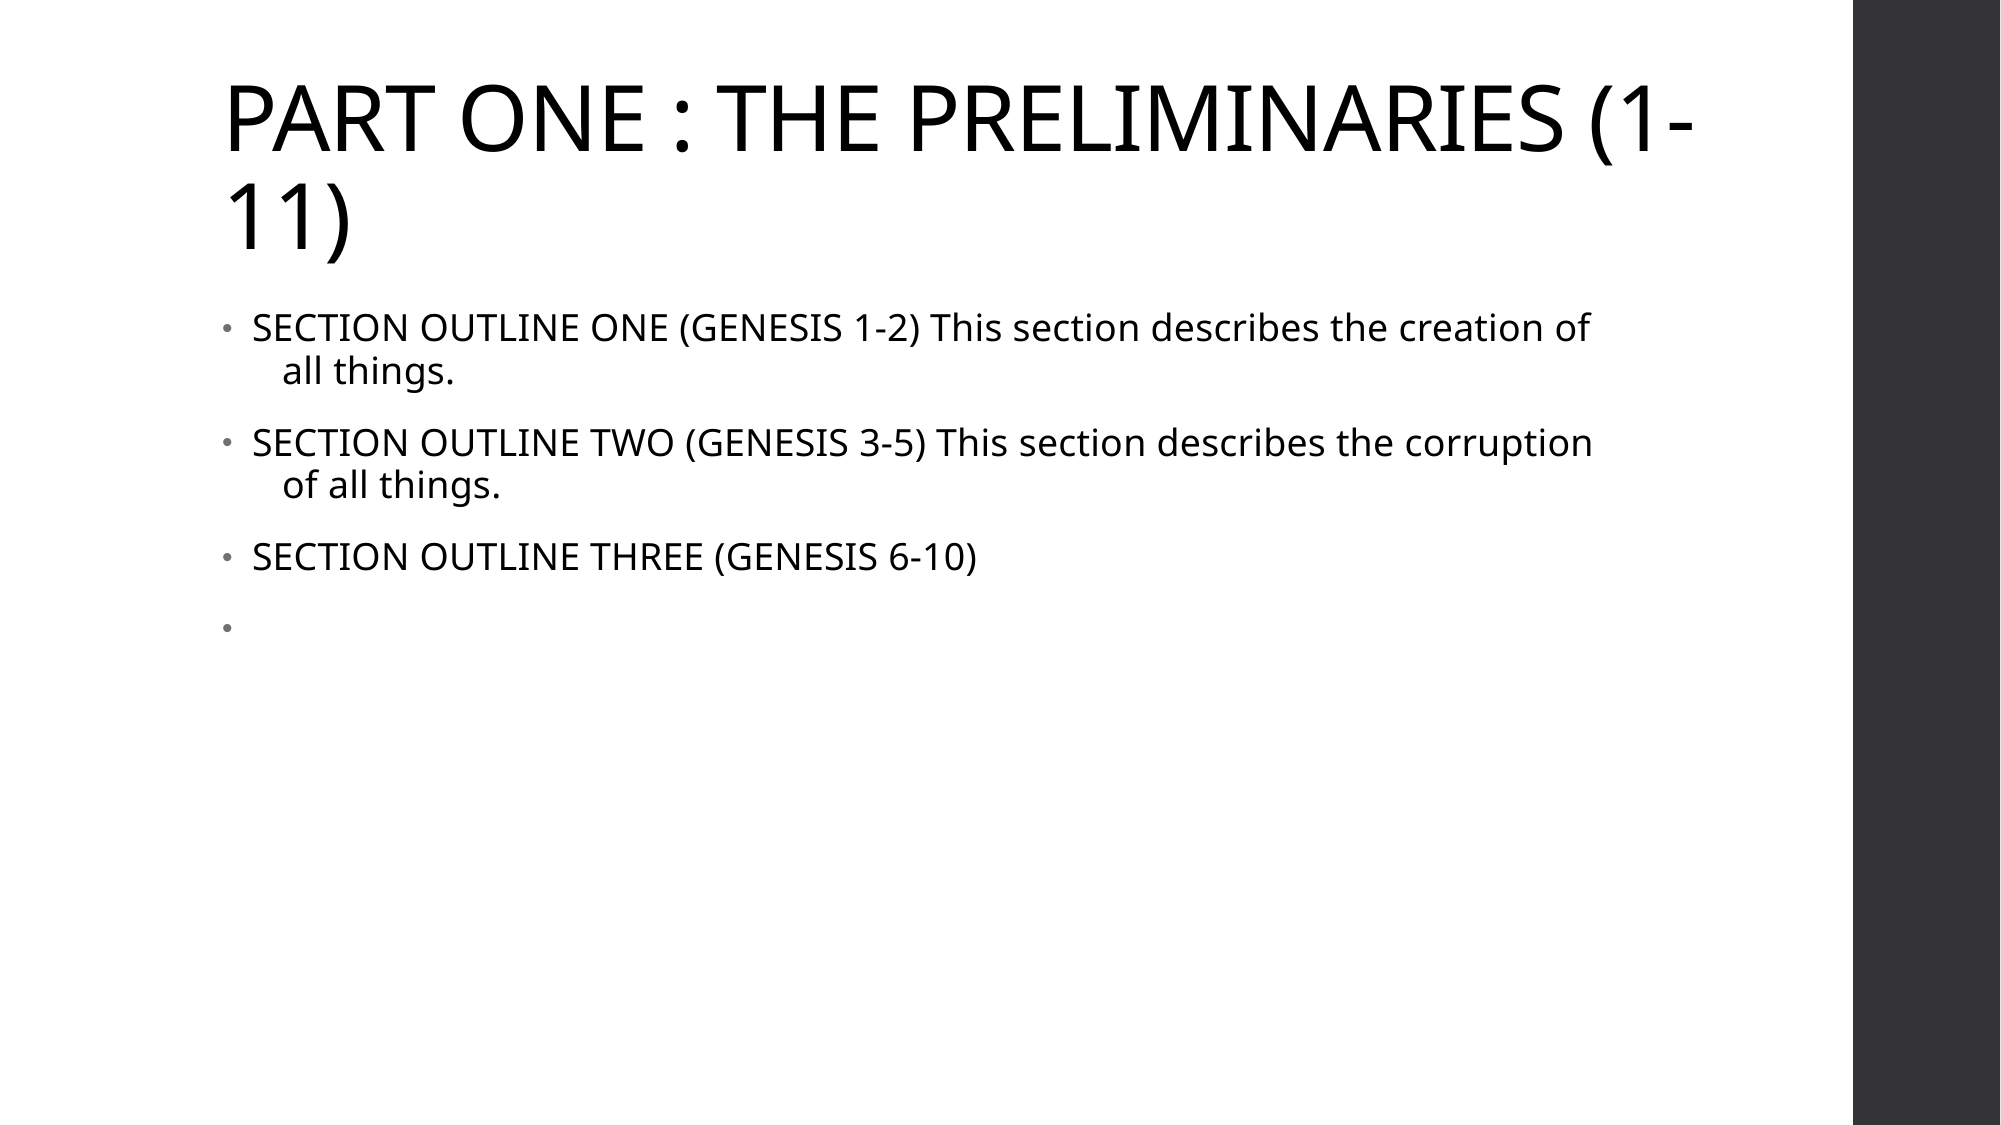

# PART ONE : THE PRELIMINARIES (1-11)
SECTION OUTLINE ONE (GENESIS 1-2) This section describes the creation of all things.
SECTION OUTLINE TWO (GENESIS 3-5) This section describes the corruption of all things.
SECTION OUTLINE THREE (GENESIS 6-10)